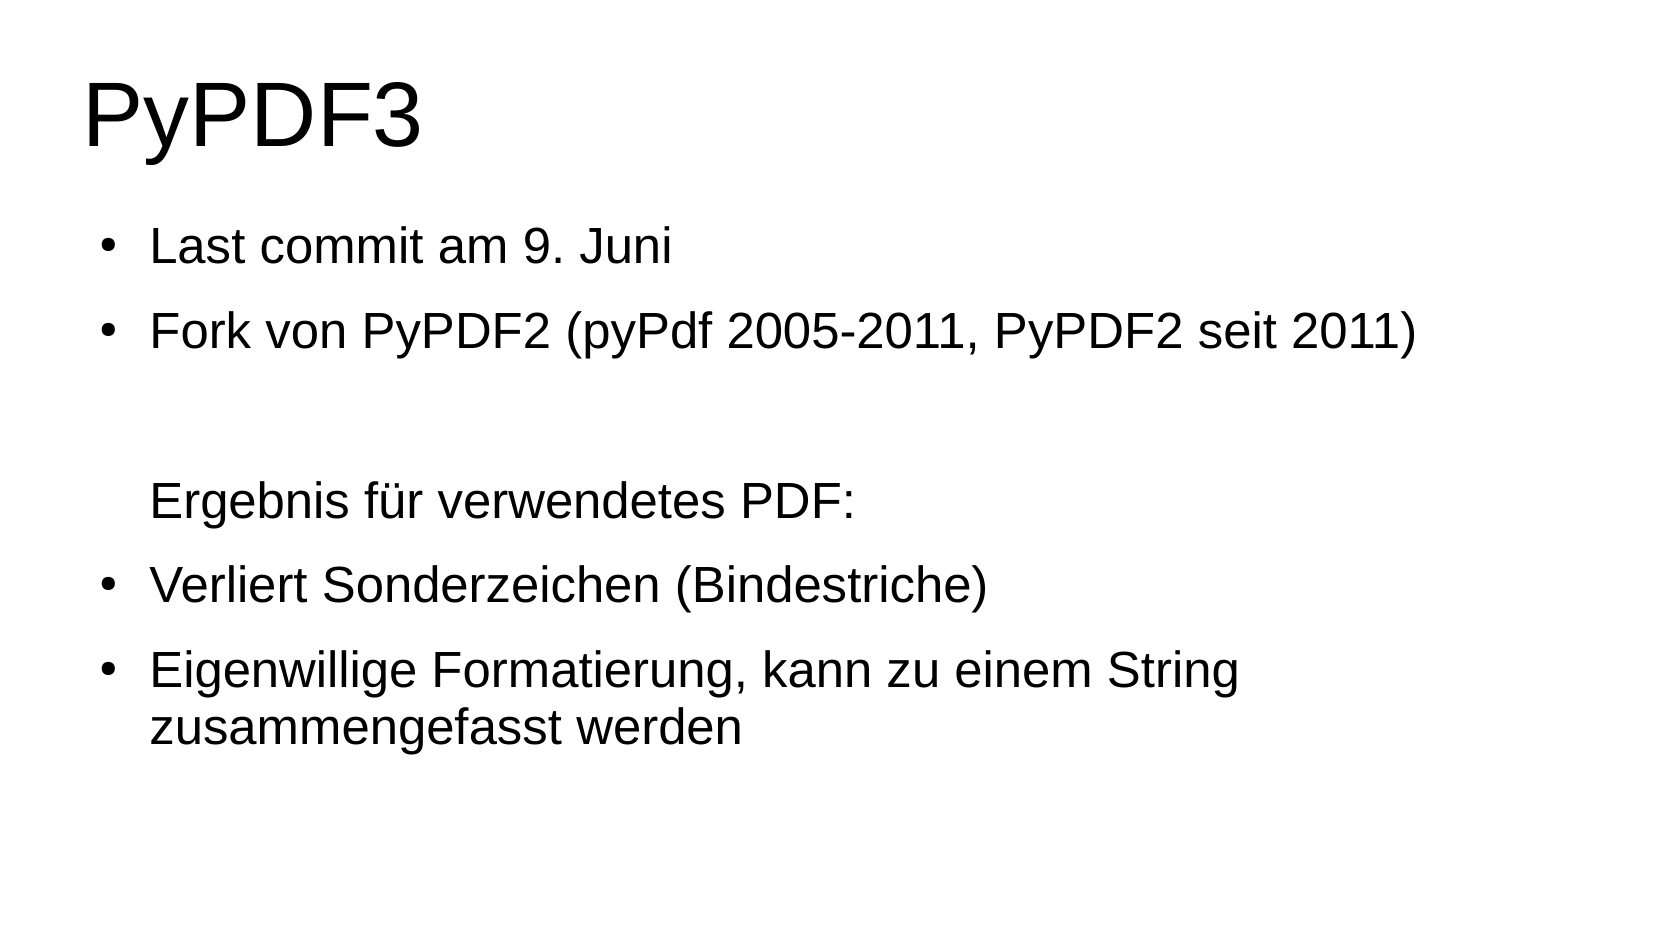

# PyPDF3
Last commit am 9. Juni
Fork von PyPDF2 (pyPdf 2005-2011, PyPDF2 seit 2011)
Ergebnis für verwendetes PDF:
Verliert Sonderzeichen (Bindestriche)
Eigenwillige Formatierung, kann zu einem String zusammengefasst werden